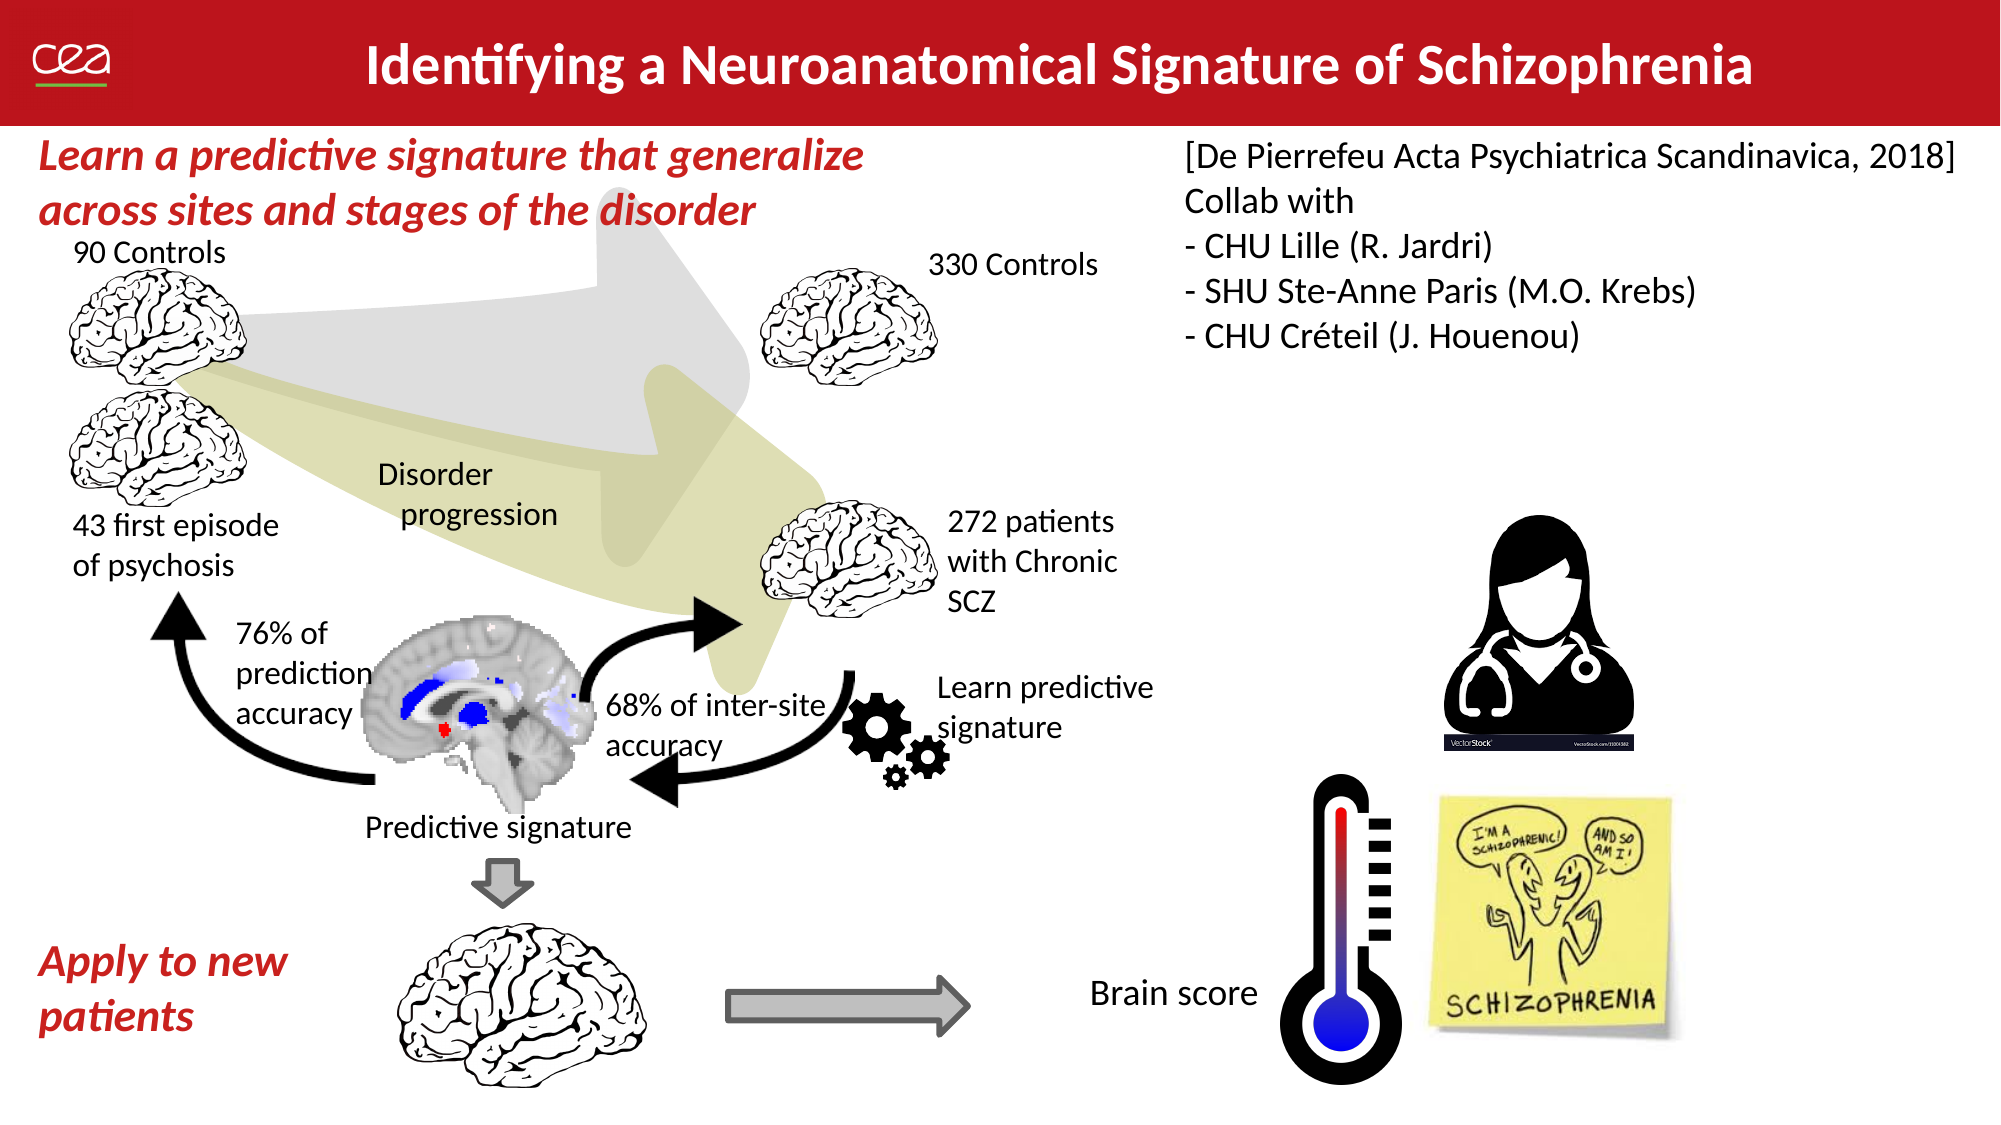

Identifying a Neuroanatomical Signature of Schizophrenia
Learn a predictive signature that generalize across sites and stages of the disorder
[De Pierrefeu Acta Psychiatrica Scandinavica, 2018]
Collab with
- CHU Lille (R. Jardri)
- SHU Ste-Anne Paris (M.O. Krebs)
- CHU Créteil (J. Houenou)
90 Controls
330 Controls
Disorder
 progression
272 patients with Chronic SCZ
43 first episode
of psychosis
76% of
prediction
accuracy
Learn predictive
signature
68% of inter-site
accuracy
Predictive signature
Apply to new
patients
Brain score